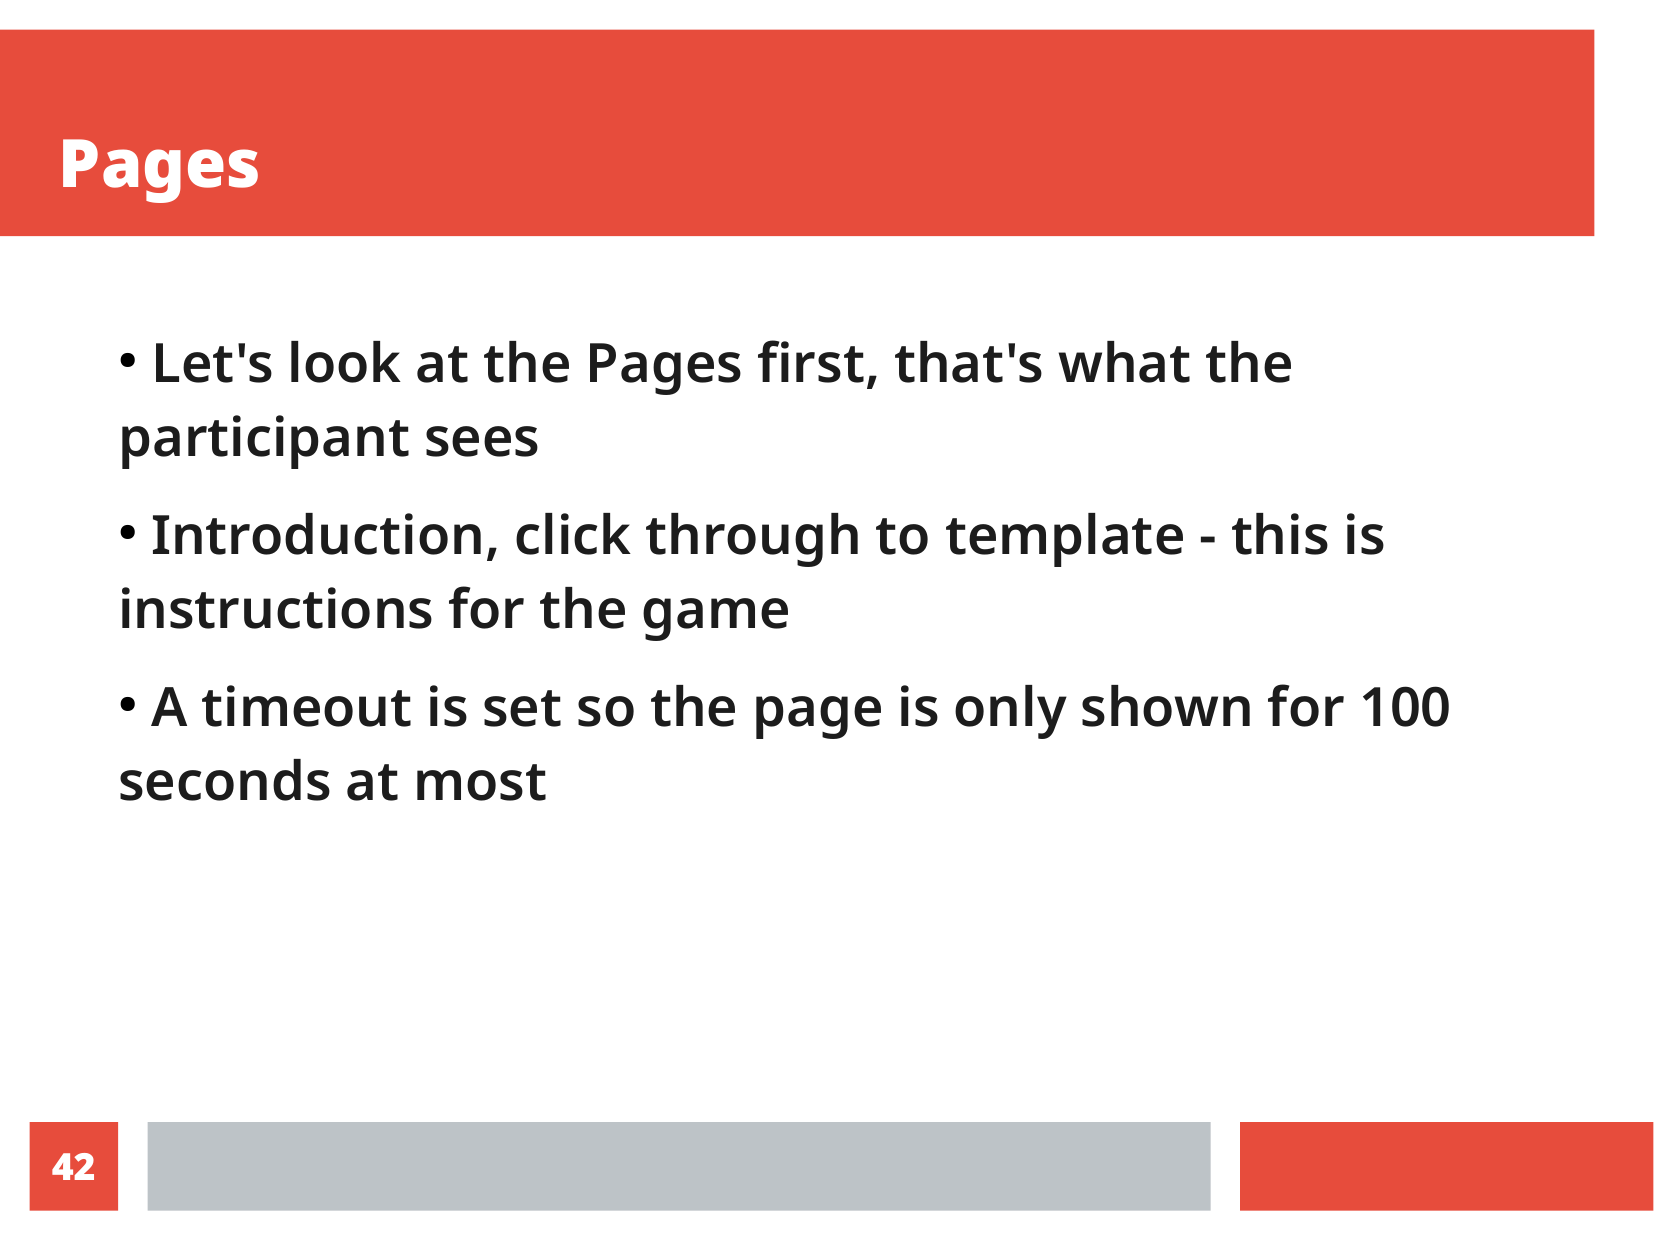

# Pages
 Let's look at the Pages first, that's what the participant sees
 Introduction, click through to template - this is instructions for the game
 A timeout is set so the page is only shown for 100 seconds at most
42